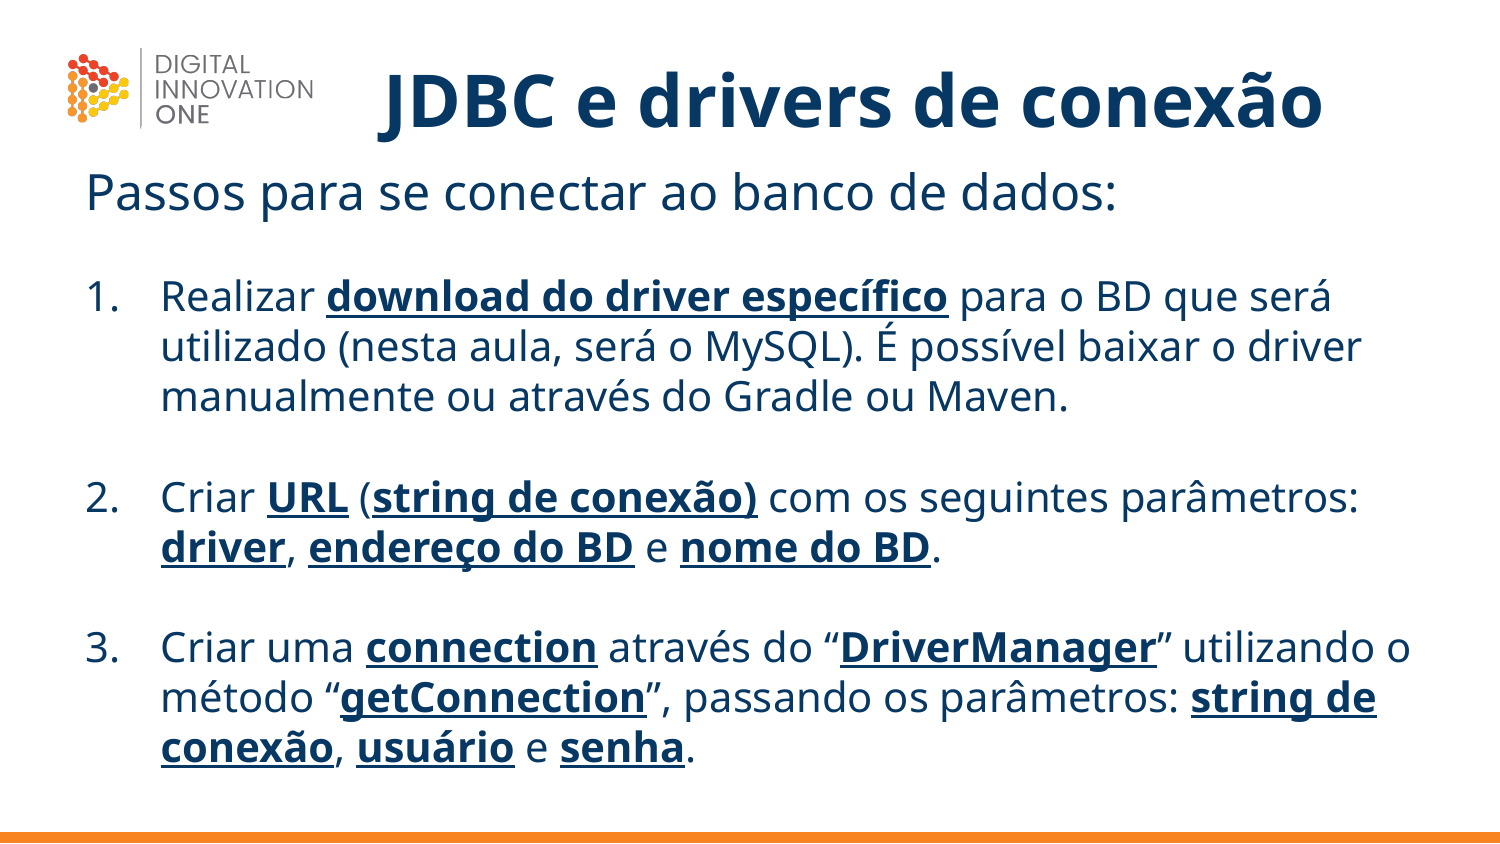

JDBC e drivers de conexão
Passos para se conectar ao banco de dados:
Realizar download do driver específico para o BD que será utilizado (nesta aula, será o MySQL). É possível baixar o driver manualmente ou através do Gradle ou Maven.
Criar URL (string de conexão) com os seguintes parâmetros: driver, endereço do BD e nome do BD.
Criar uma connection através do “DriverManager” utilizando o método “getConnection”, passando os parâmetros: string de conexão, usuário e senha.